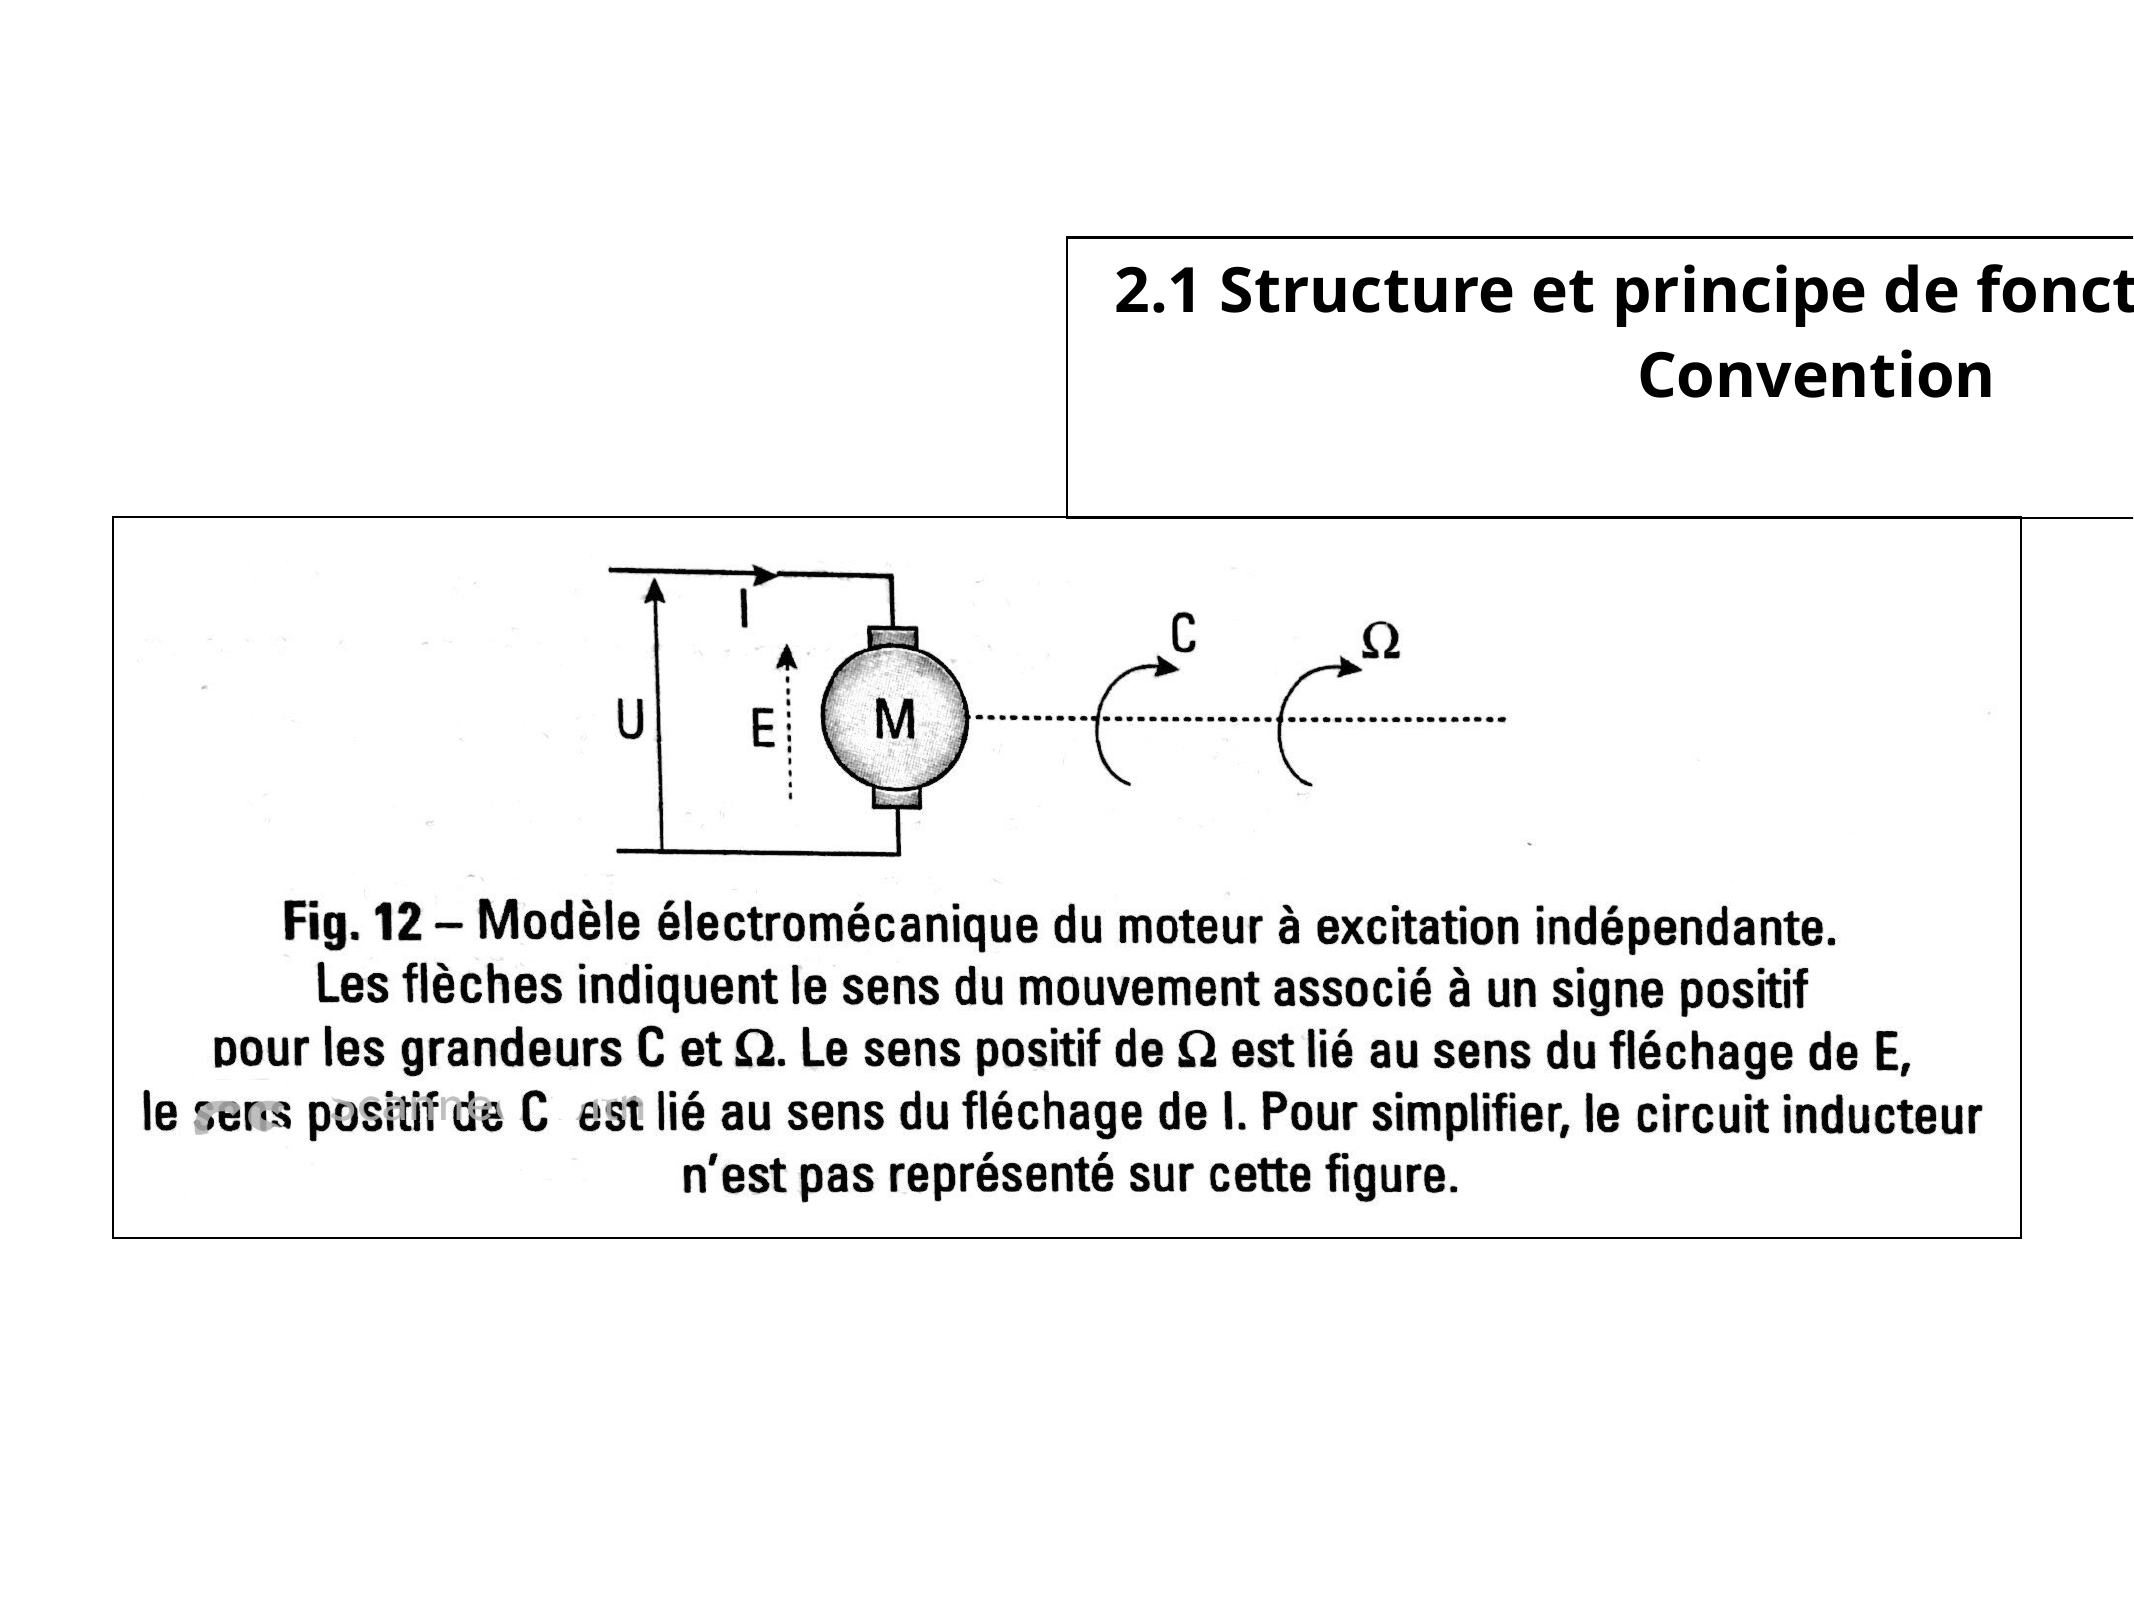

2.1 Structure et principe de fonctionnement.
Convention